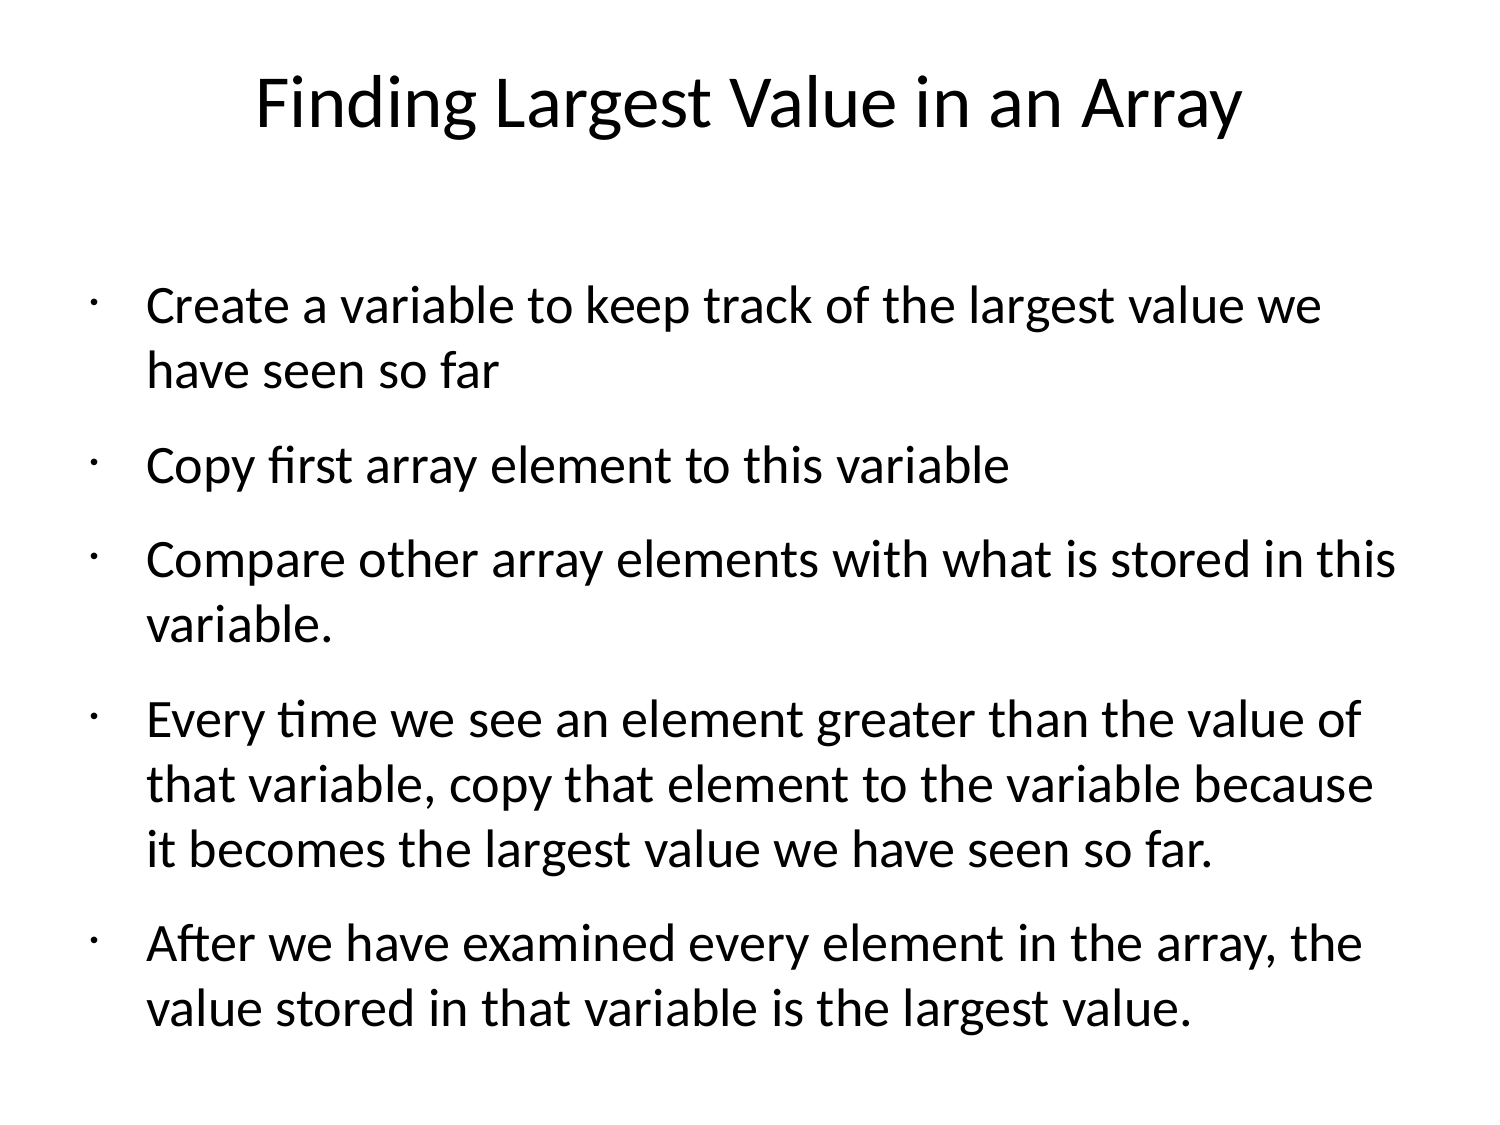

# Finding Largest Value in an Array
Create a variable to keep track of the largest value we have seen so far
Copy first array element to this variable
Compare other array elements with what is stored in this variable.
Every time we see an element greater than the value of that variable, copy that element to the variable because it becomes the largest value we have seen so far.
After we have examined every element in the array, the value stored in that variable is the largest value.